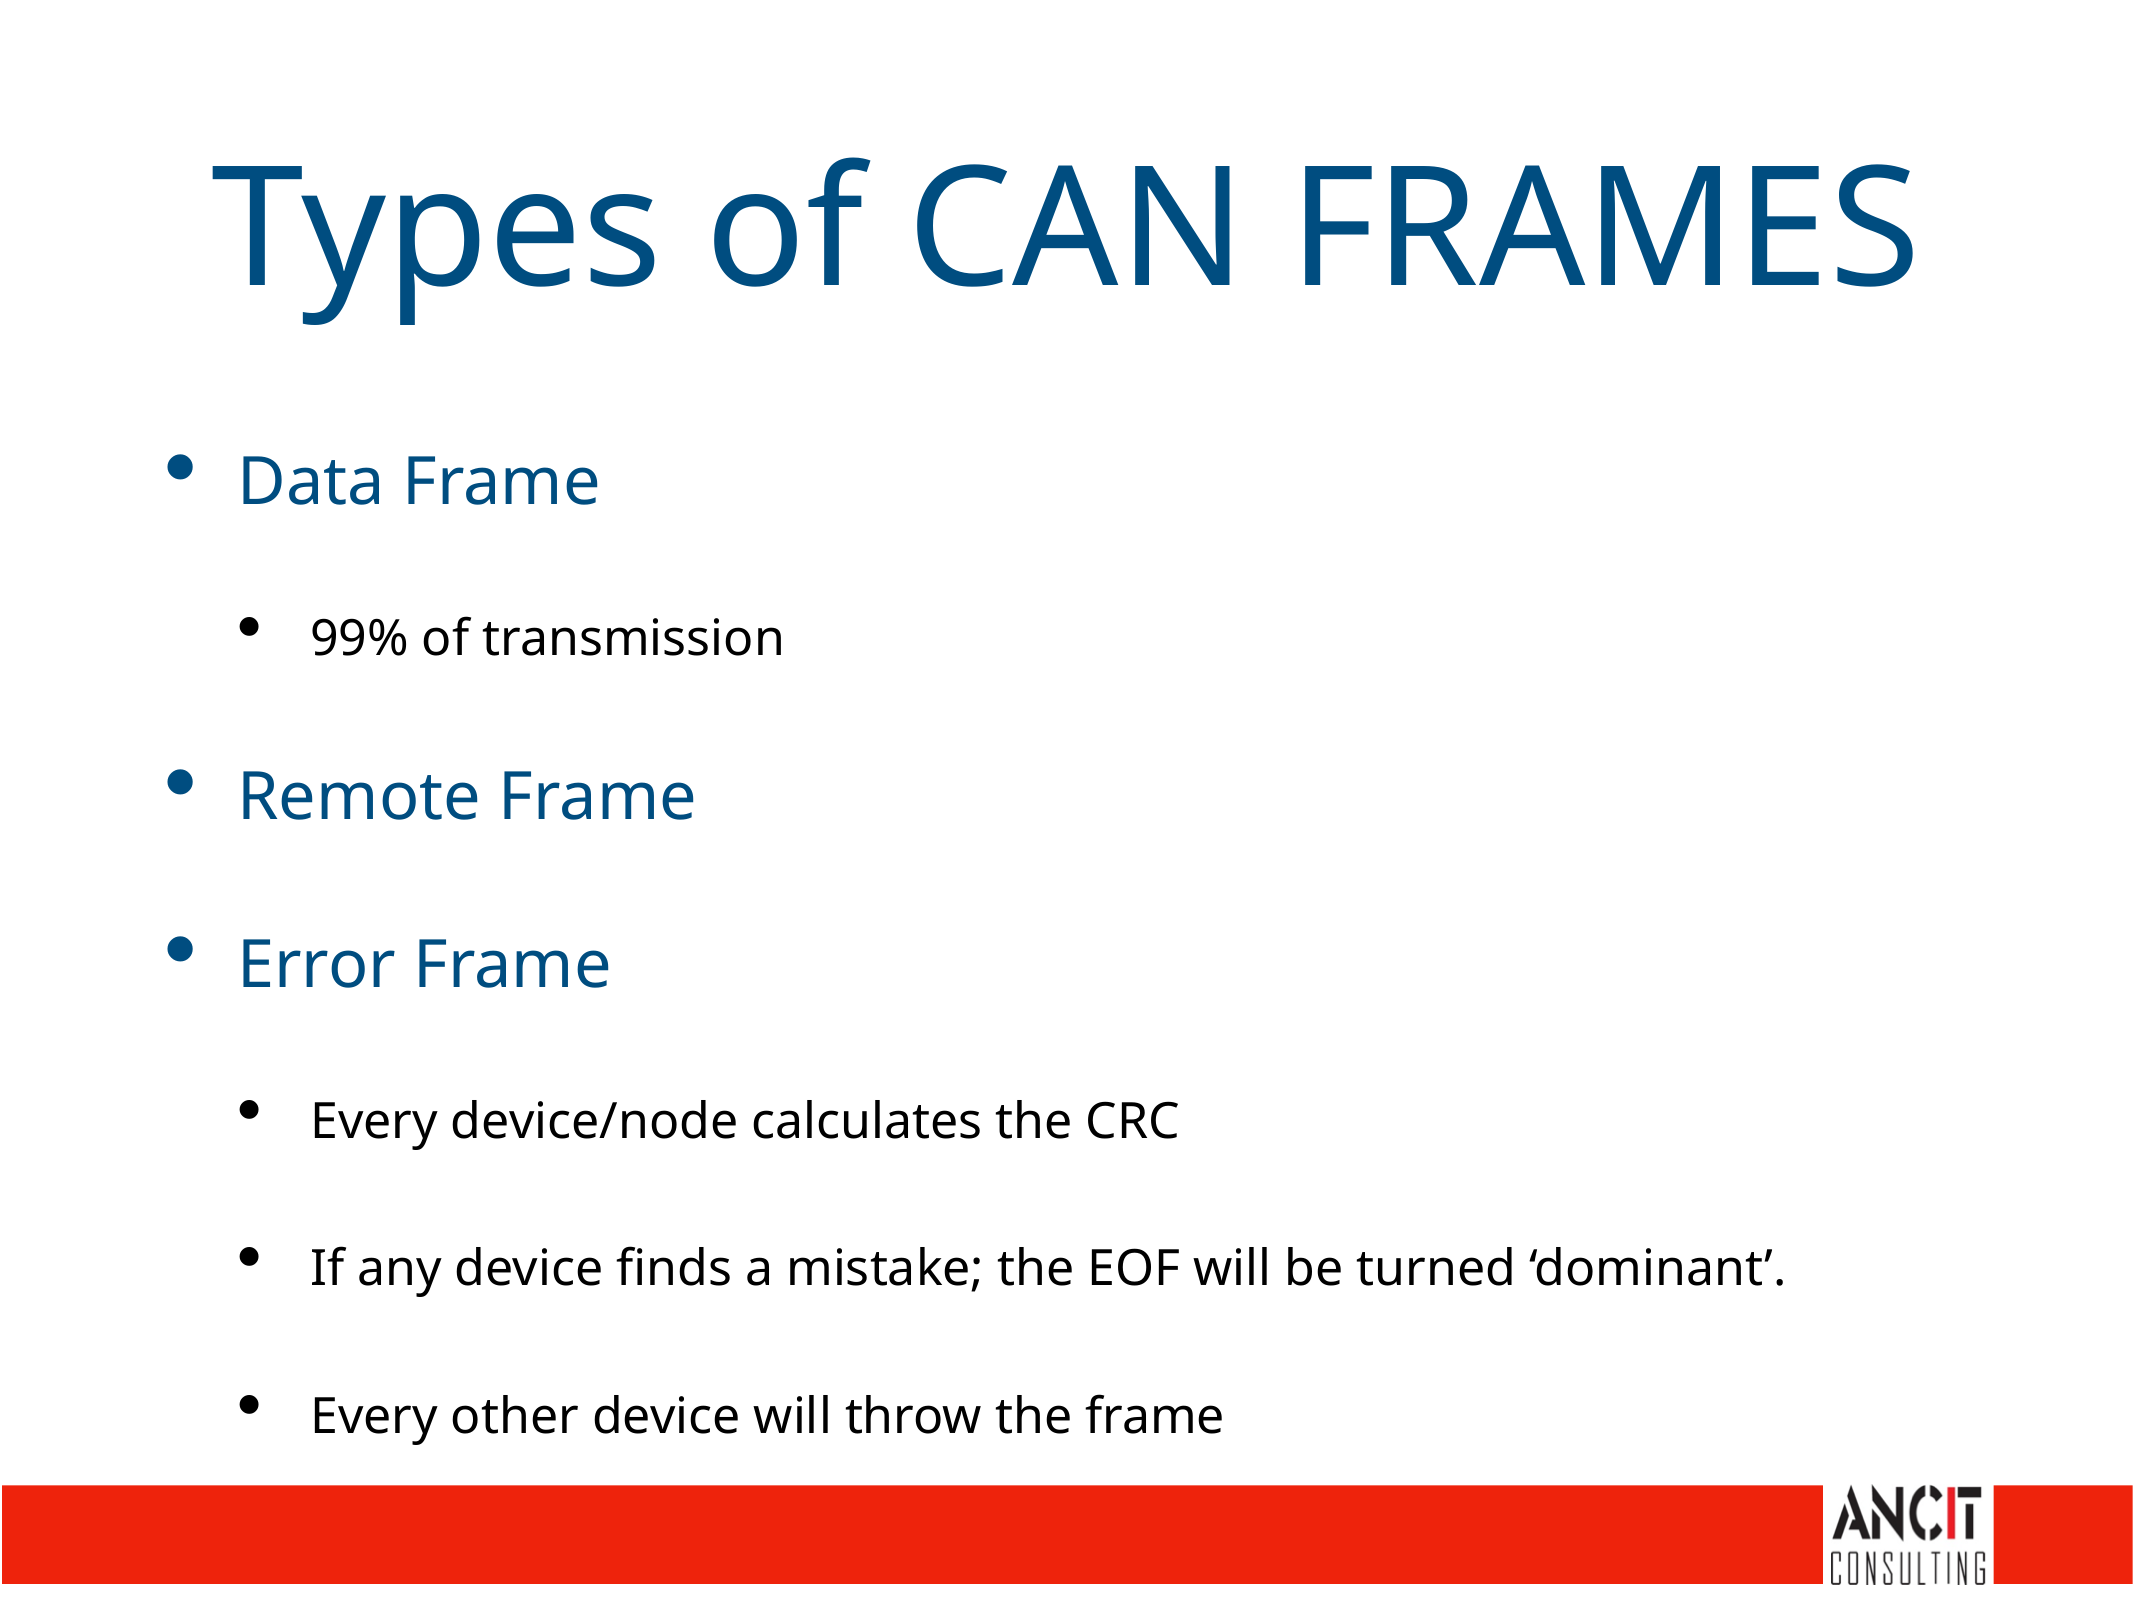

# Types of CAN FRAMES
Data Frame
99% of transmission
Remote Frame
Error Frame
Every device/node calculates the CRC
If any device finds a mistake; the EOF will be turned ‘dominant’.
Every other device will throw the frame